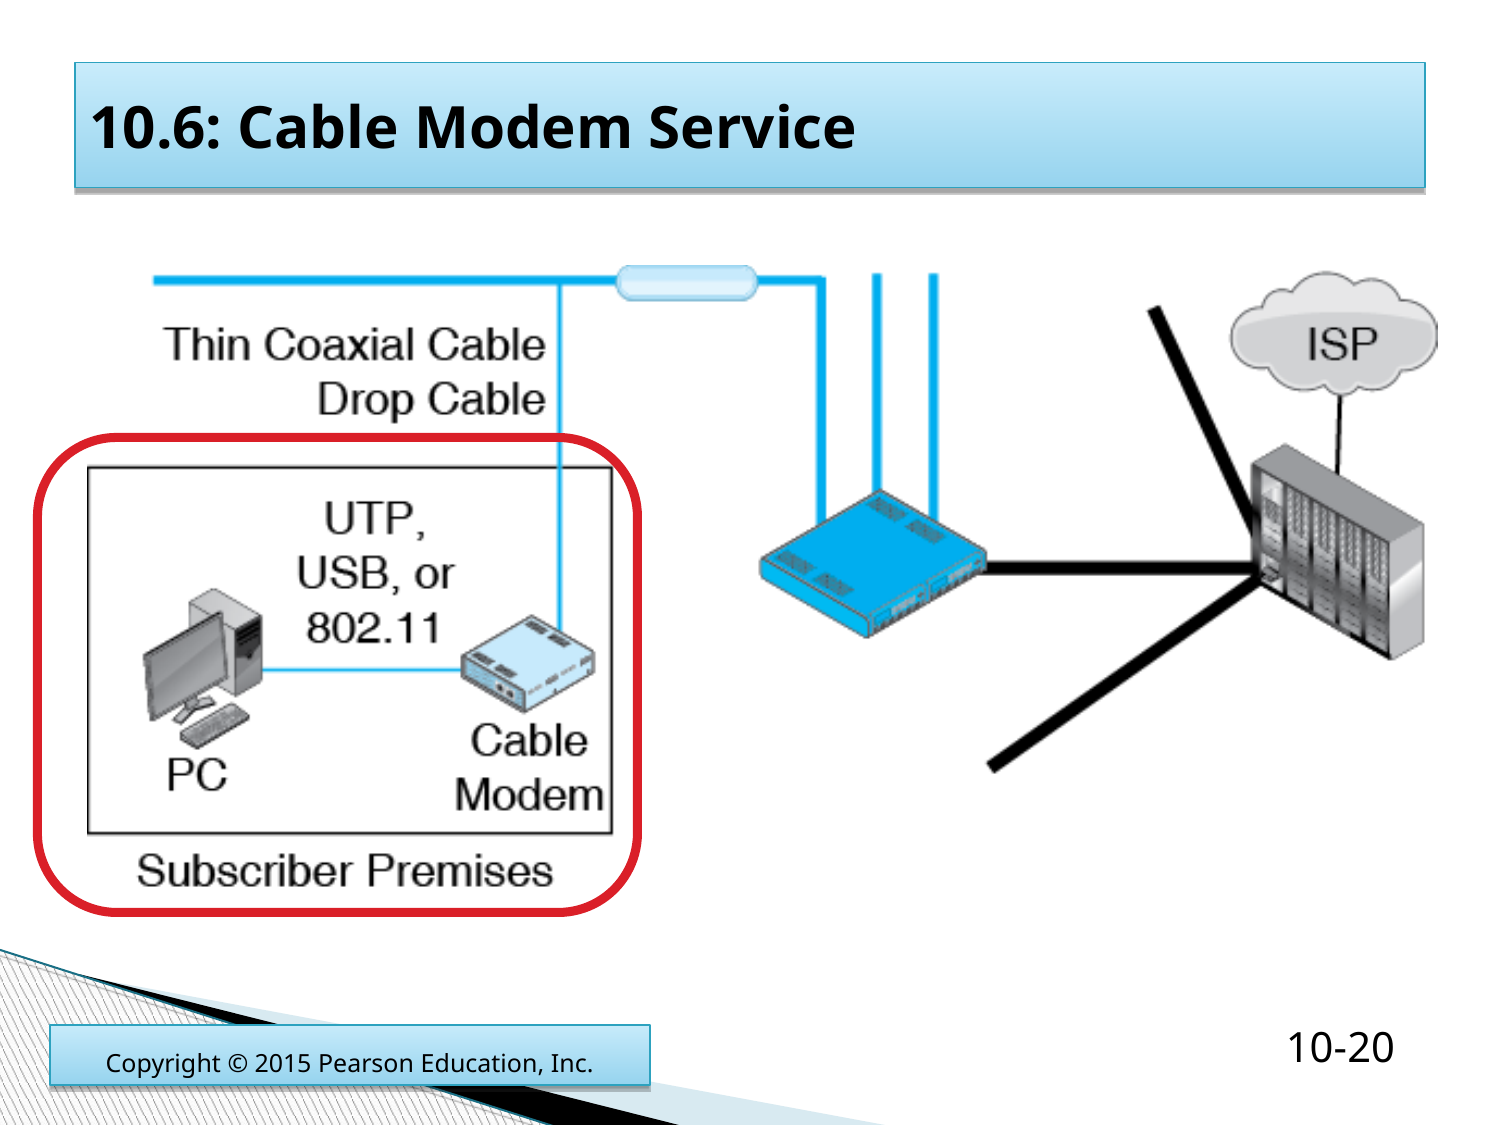

# 10.6: Cable Modem Service
Copyright © 2015 Pearson Education, Inc.